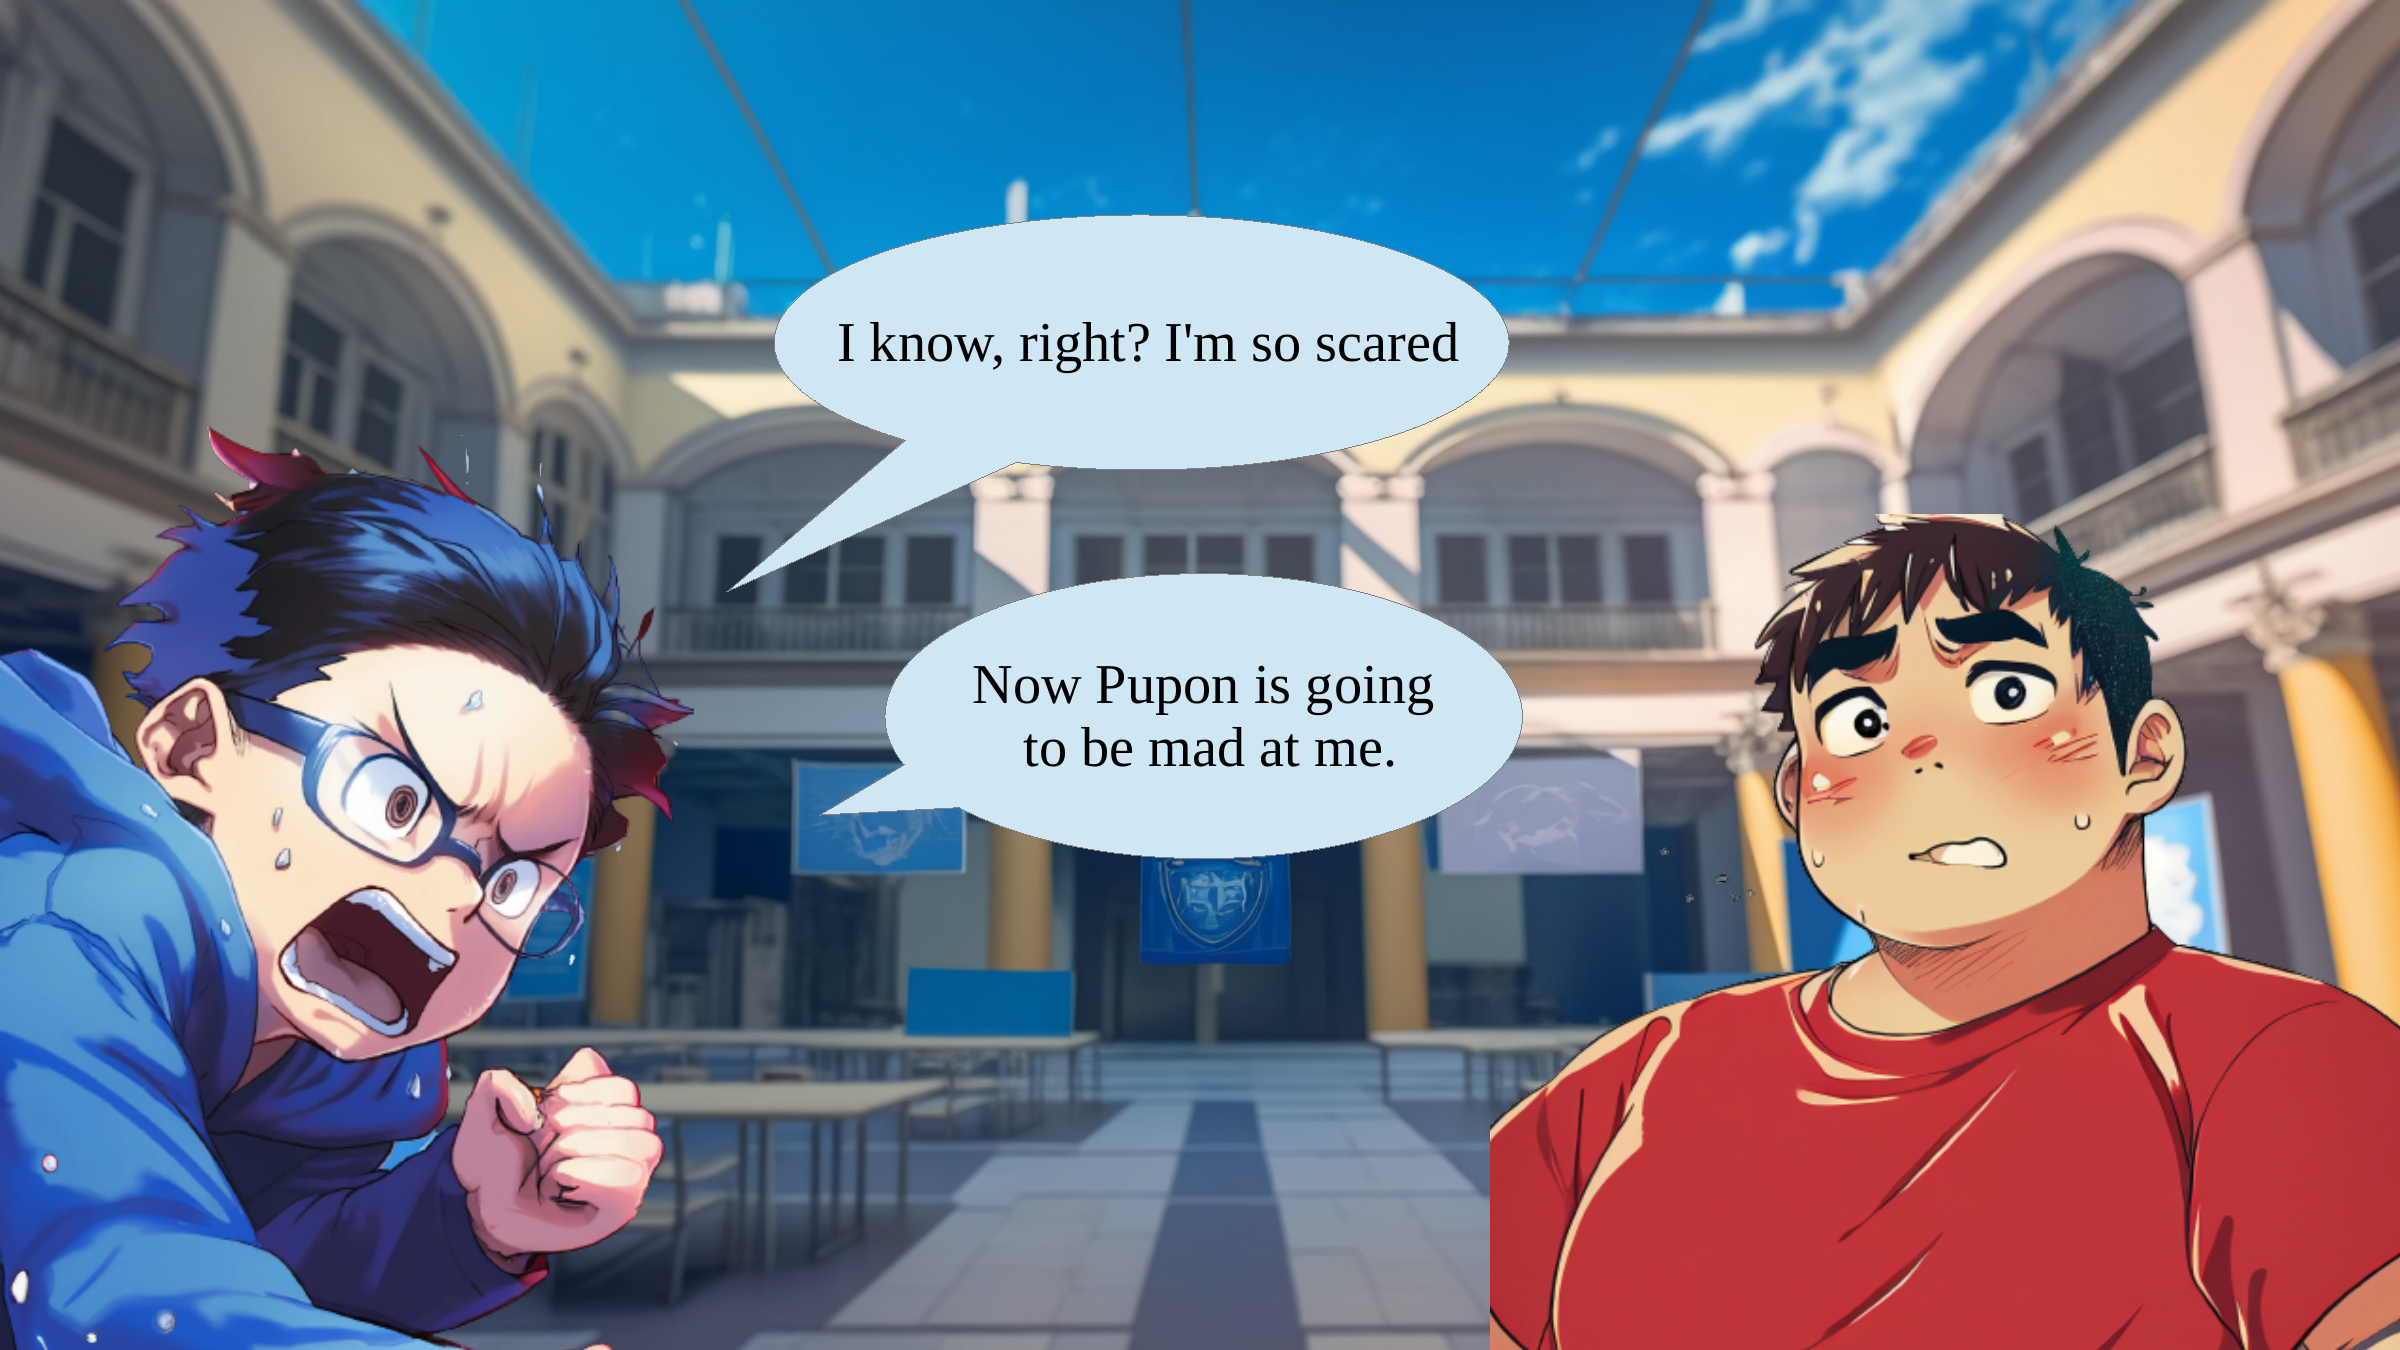

I know, right? I'm so scared
Now Pupon is going
 to be mad at me.